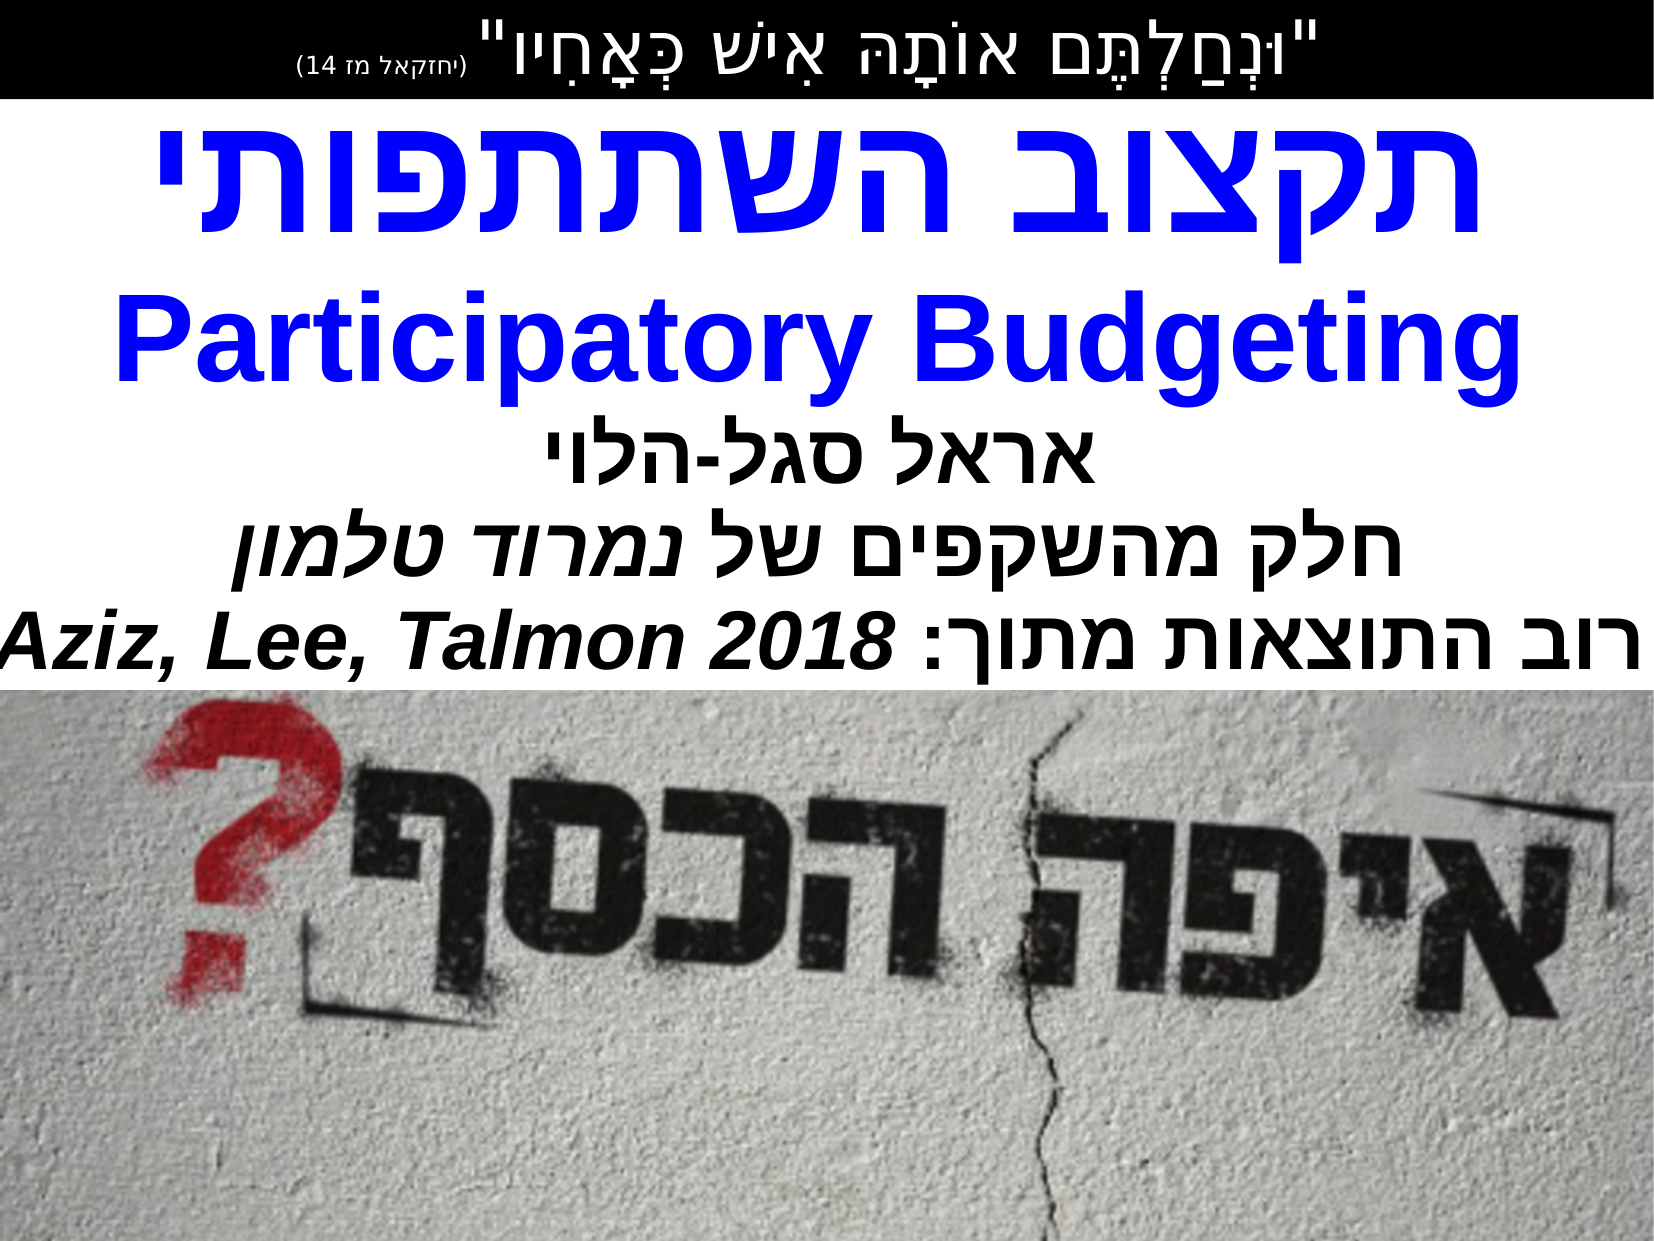

"וּנְחַלְתֶּם אוֹתָהּ אִישׁ כְּאָחִיו" (יחזקאל מז 14)
# תקצוב השתתפותי Participatory Budgeting אראל סגל-הלוי חלק מהשקפים של נמרוד טלמון רוב התוצאות מתוך: Aziz, Lee, Talmon 2018